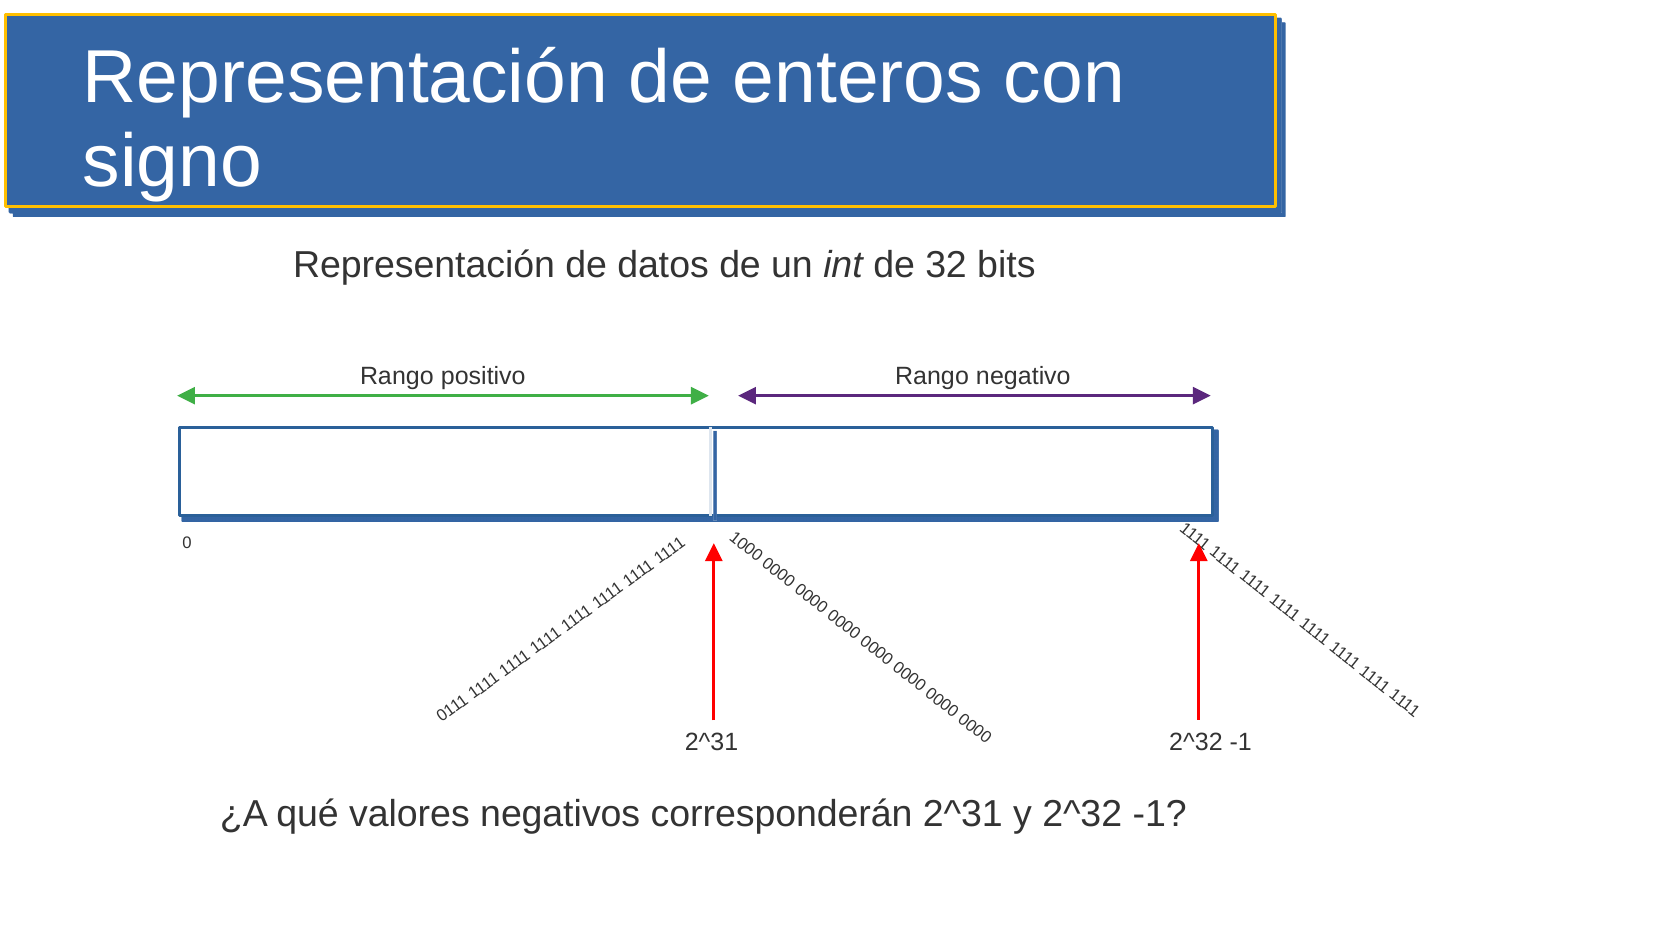

# Representación de enteros con signo
Representación de datos de un int de 32 bits
Rango positivo
Rango negativo
0
1111 1111 1111 1111 1111 1111 1111 1111
0111 1111 1111 1111 1111 1111 1111 1111
1000 0000 0000 0000 0000 0000 0000 0000
2^31
2^32 -1
¿A qué valores negativos corresponderán 2^31 y 2^32 -1?